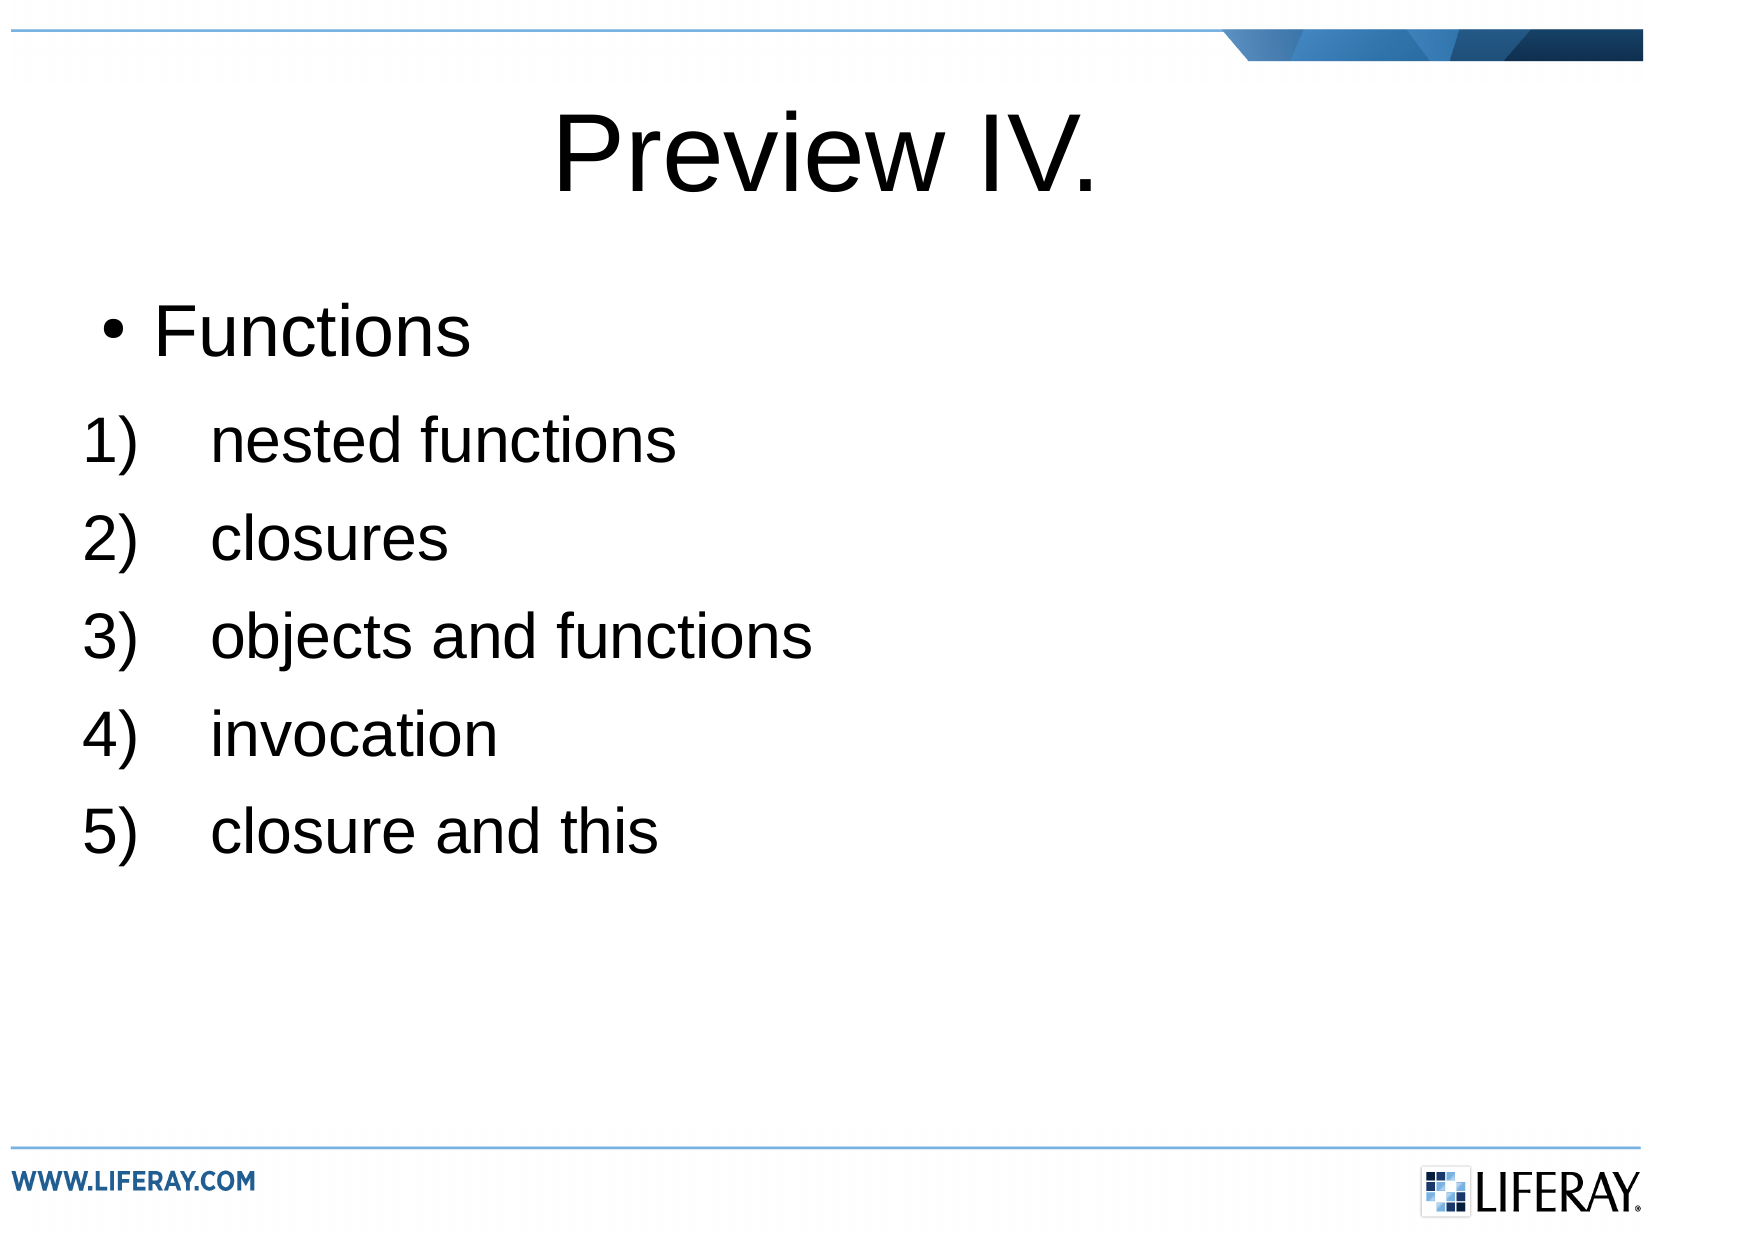

# Preview IV.
Functions
nested functions
closures
objects and functions
invocation
closure and this